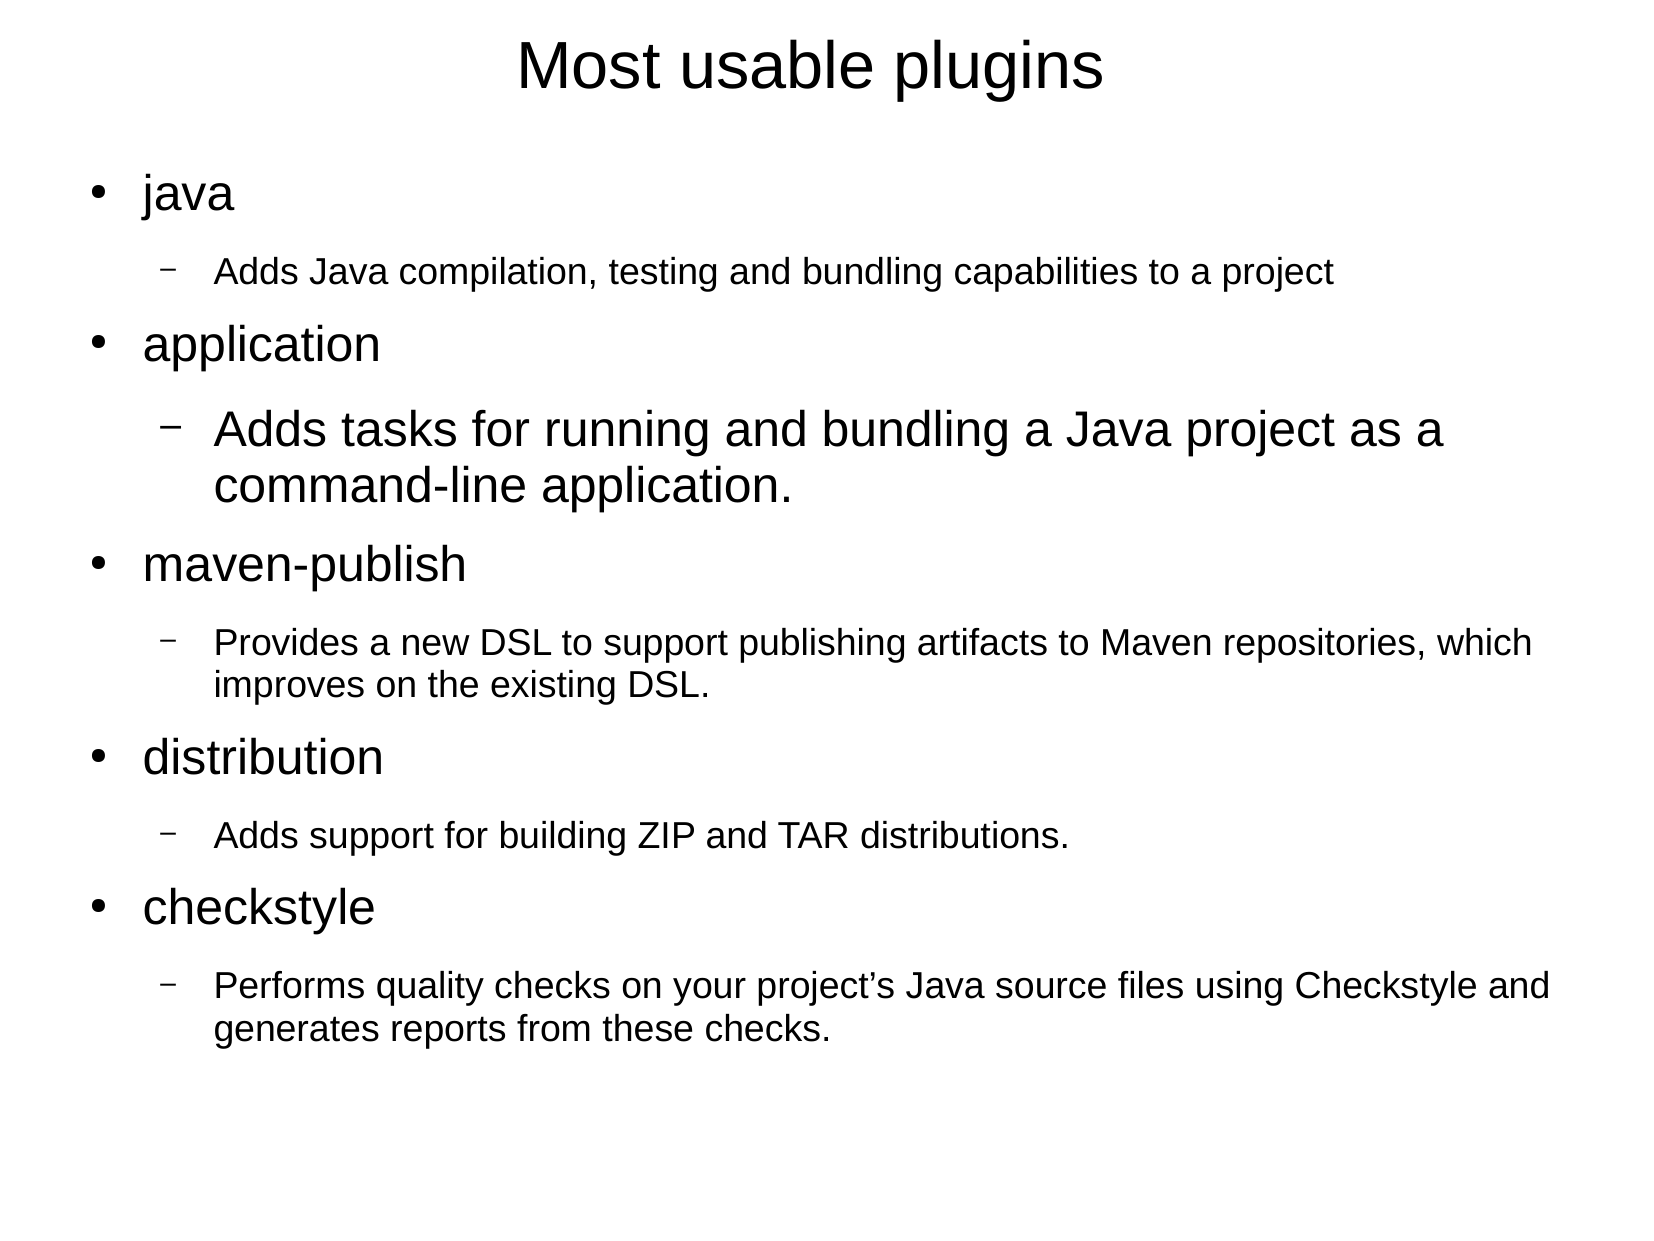

# Most usable plugins
java
Adds Java compilation, testing and bundling capabilities to a project
application
Adds tasks for running and bundling a Java project as a command-line application.
maven-publish
Provides a new DSL to support publishing artifacts to Maven repositories, which improves on the existing DSL.
distribution
Adds support for building ZIP and TAR distributions.
checkstyle
Performs quality checks on your project’s Java source files using Checkstyle and generates reports from these checks.